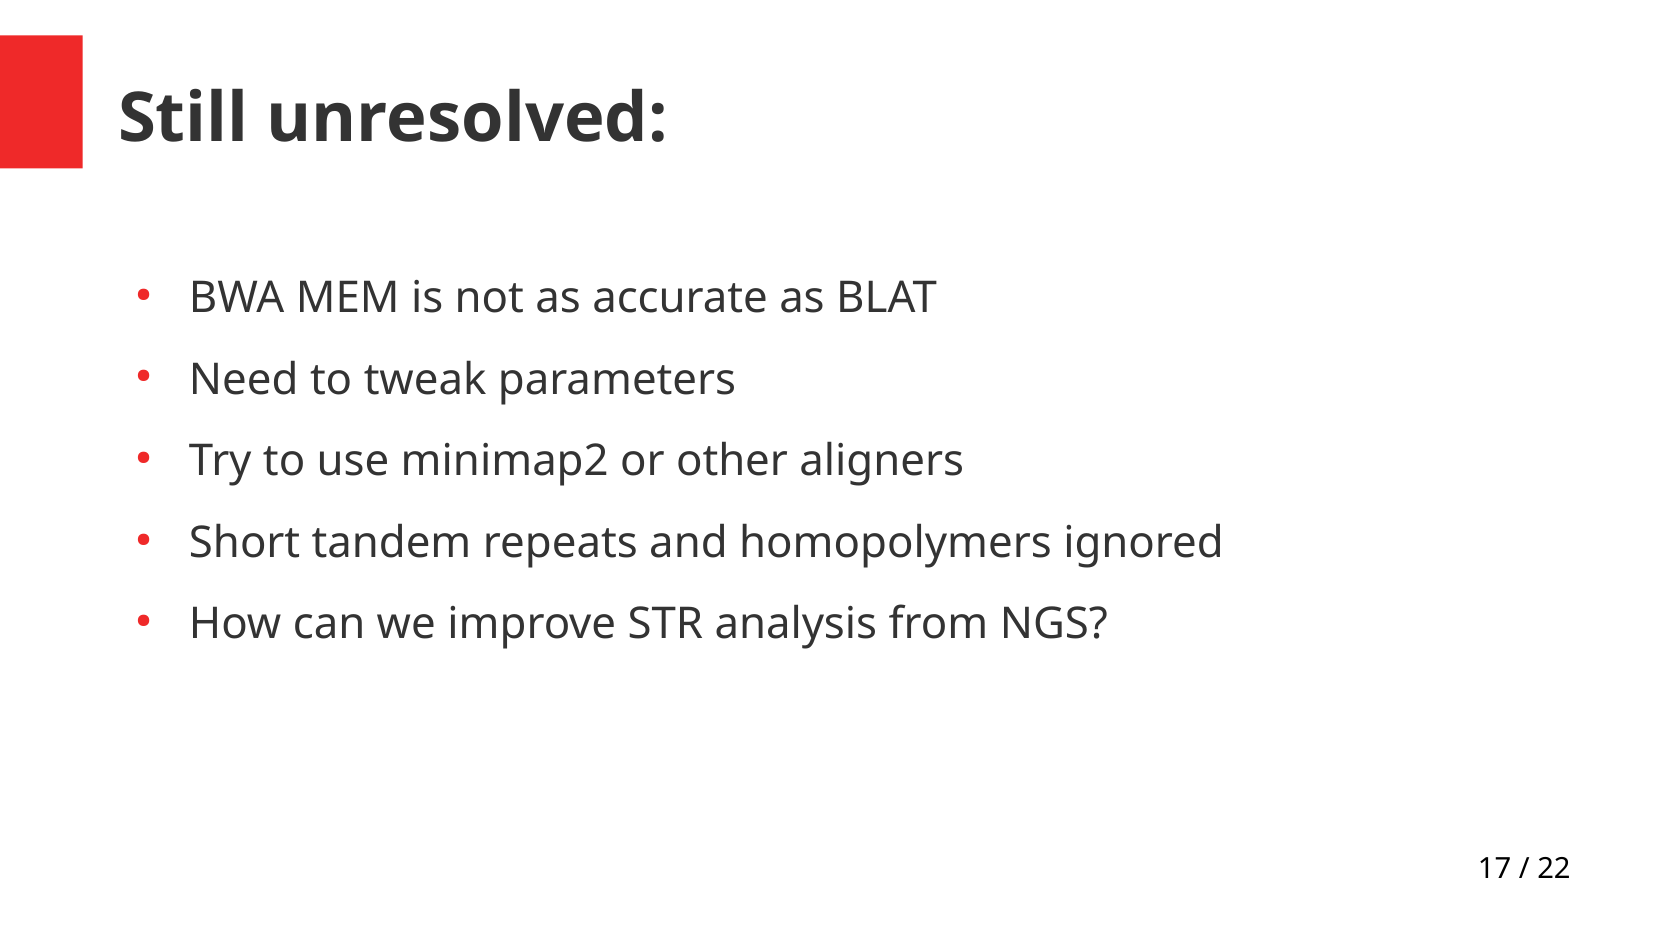

# Still unresolved:
BWA MEM is not as accurate as BLAT
Need to tweak parameters
Try to use minimap2 or other aligners
Short tandem repeats and homopolymers ignored
How can we improve STR analysis from NGS?
17